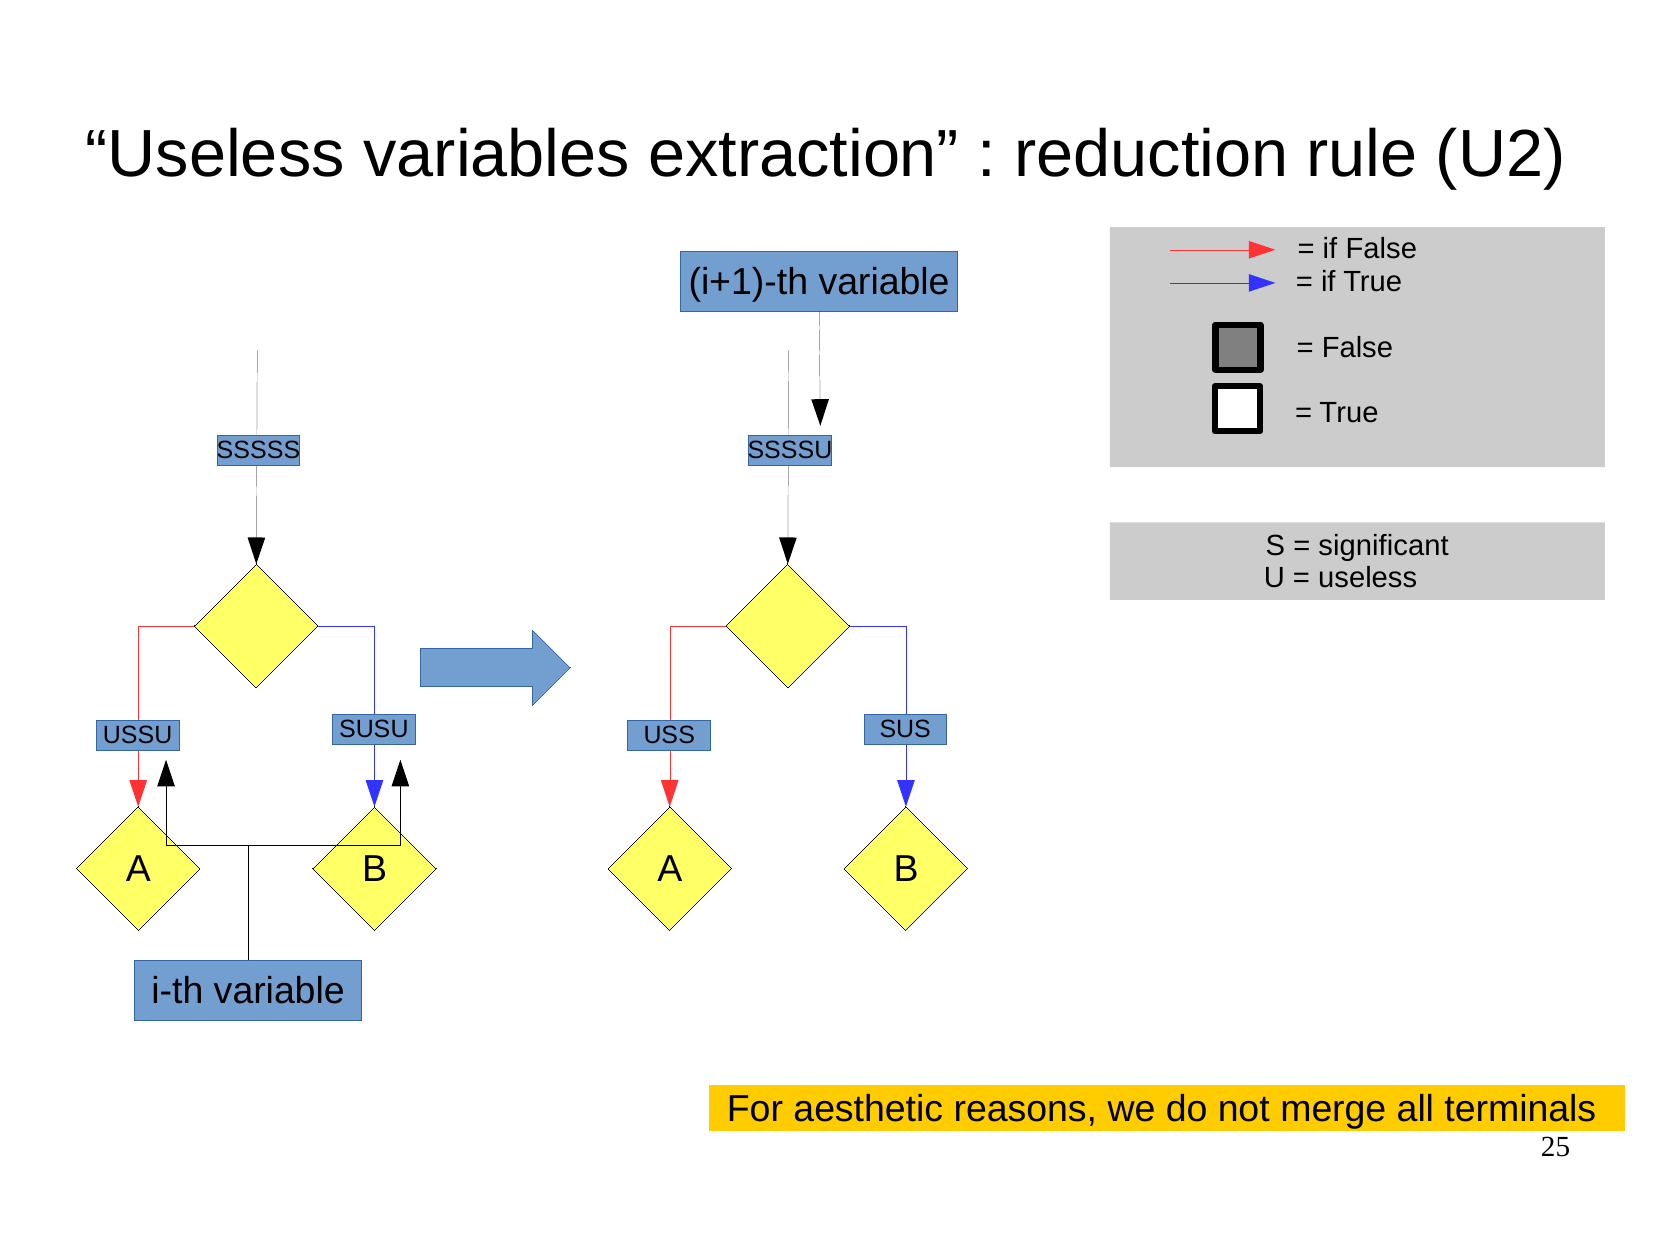

# “Useless variables extraction” : reduction rule (U2)
= if False
= if True
= False
= True
(i+1)-th variable
SSSSS
SSSSU
S = significant
U = useless
SUSU
SUS
USSU
USS
A
B
A
B
i-th variable
For aesthetic reasons, we do not merge all terminals
25